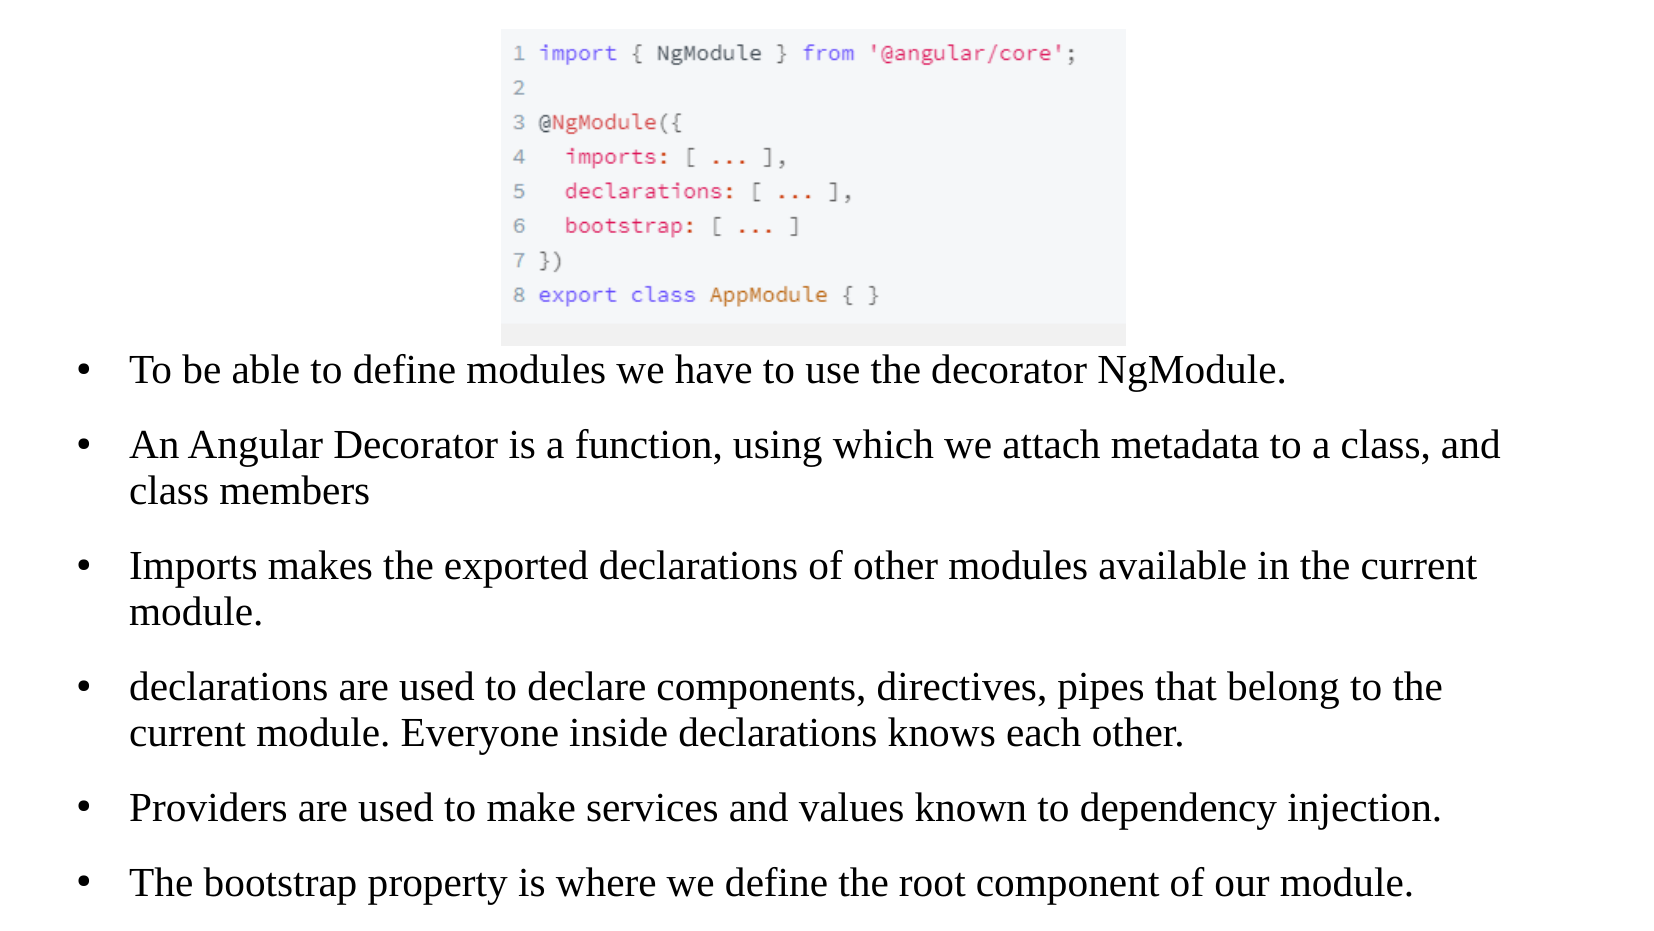

# To be able to define modules we have to use the decorator NgModule.
An Angular Decorator is a function, using which we attach metadata to a class, and class members
Imports makes the exported declarations of other modules available in the current module.
declarations are used to declare components, directives, pipes that belong to the current module. Everyone inside declarations knows each other.
Providers are used to make services and values known to dependency injection.
The bootstrap property is where we define the root component of our module.